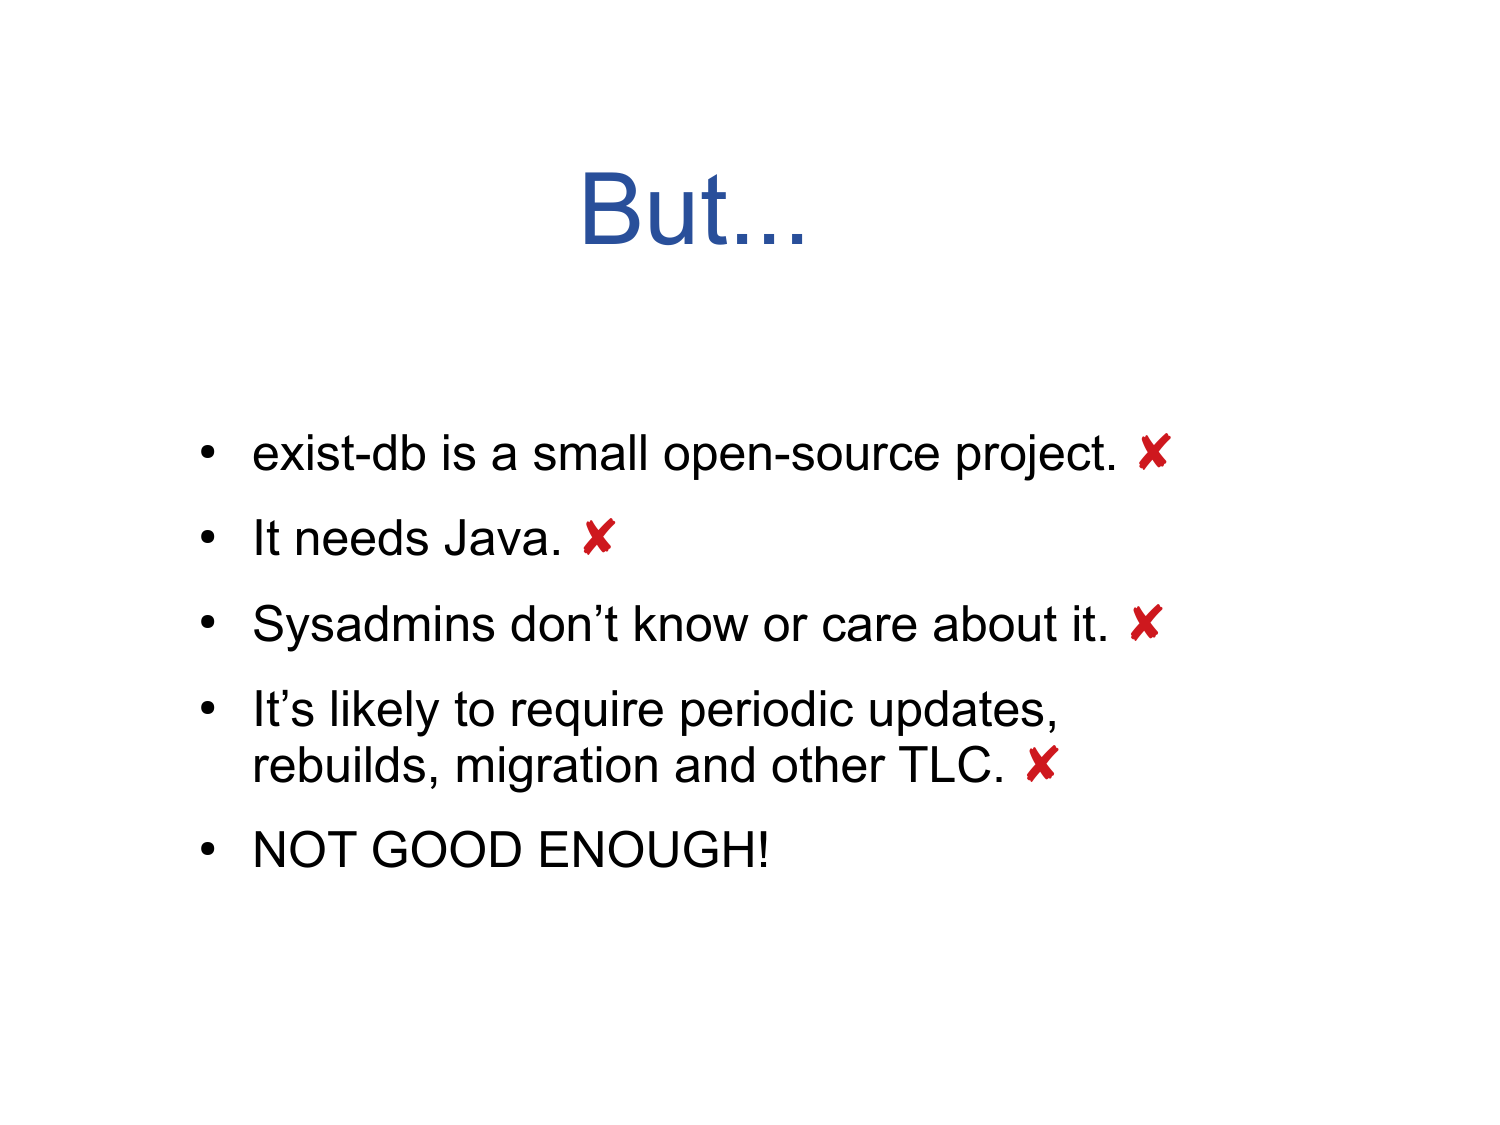

# But...
exist-db is a small open-source project. ✘
It needs Java. ✘
Sysadmins don’t know or care about it. ✘
It’s likely to require periodic updates, rebuilds, migration and other TLC. ✘
NOT GOOD ENOUGH!